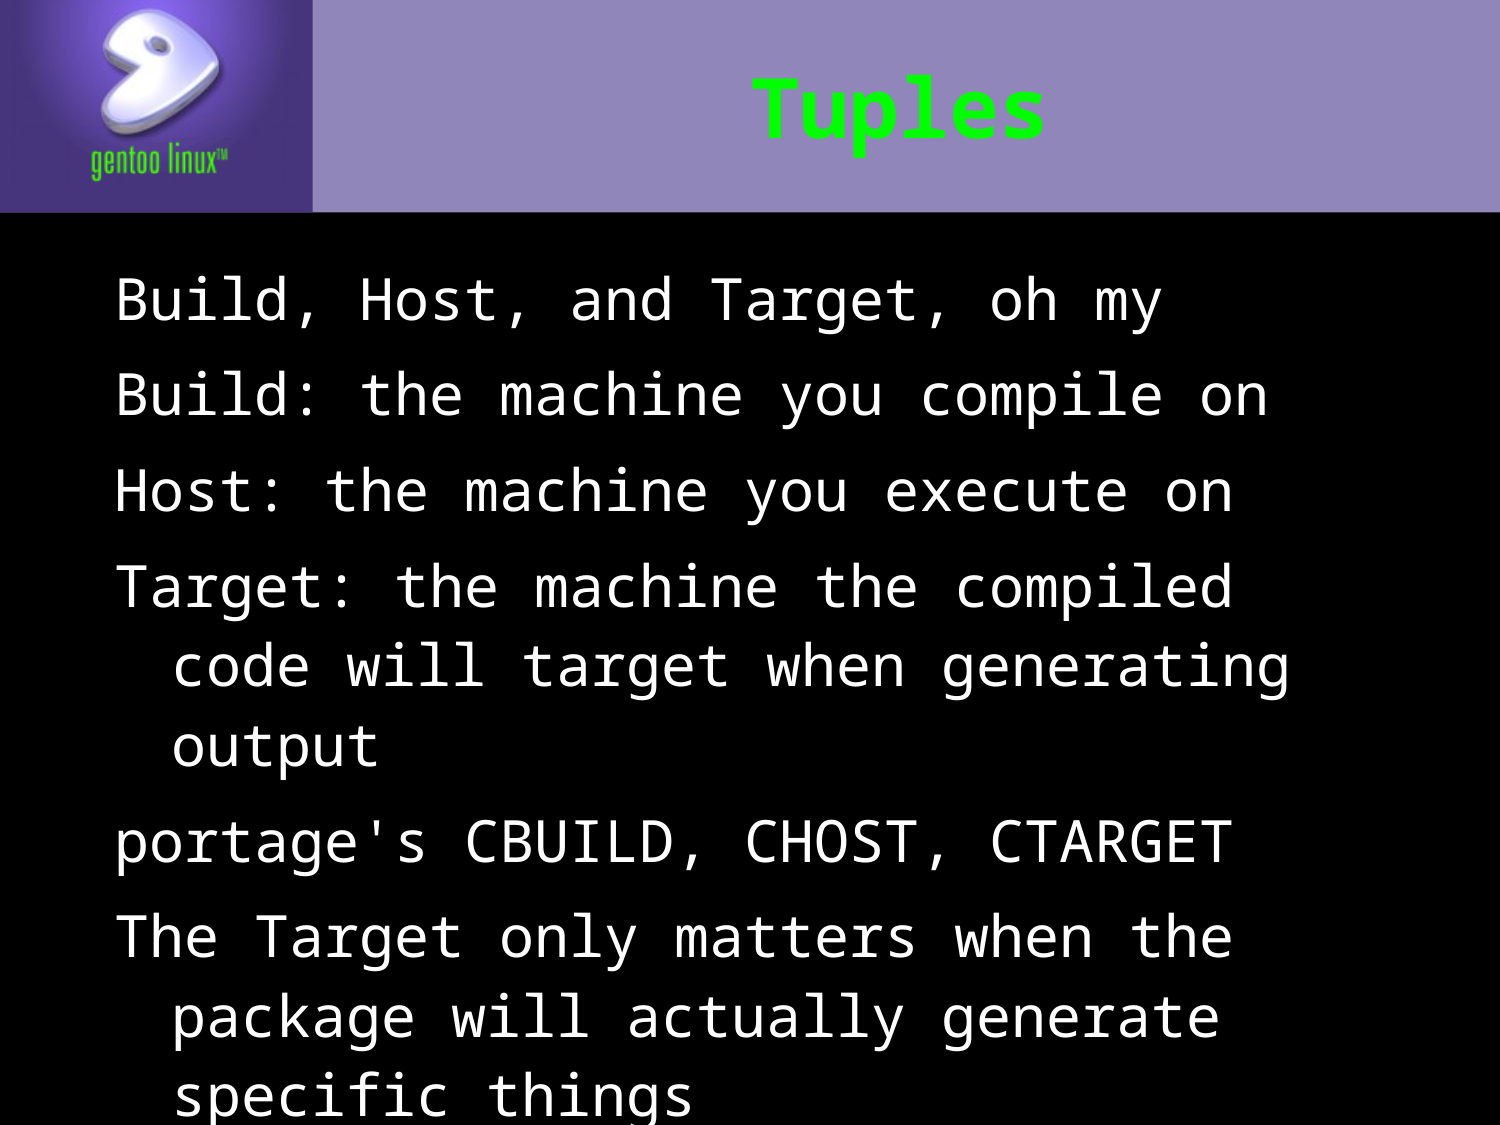

# Tuples
Build, Host, and Target, oh my
Build: the machine you compile on
Host: the machine you execute on
Target: the machine the compiled code will target when generating output
portage's CBUILD, CHOST, CTARGET
The Target only matters when the package will actually generate specific things
(yes) GCC: generate object code
(no) Imlib2: display images